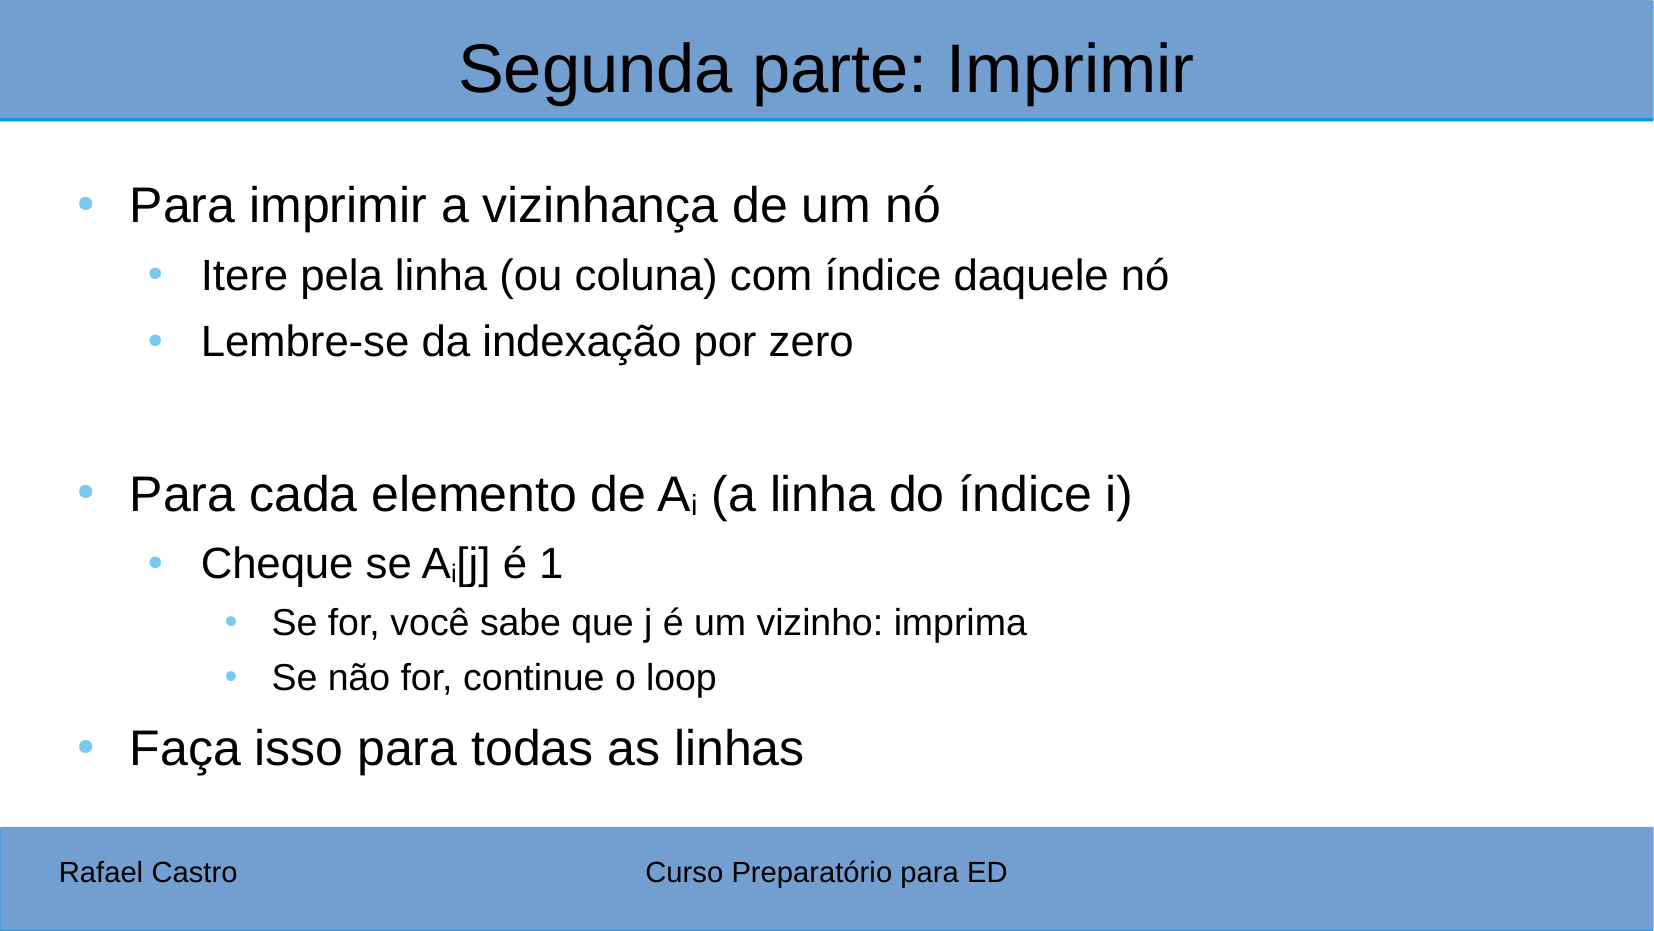

# Segunda parte: Imprimir
Para imprimir a vizinhança de um nó
Itere pela linha (ou coluna) com índice daquele nó
Lembre-se da indexação por zero
Para cada elemento de Ai (a linha do índice i)
Cheque se Ai[j] é 1
Se for, você sabe que j é um vizinho: imprima
Se não for, continue o loop
Faça isso para todas as linhas
Curso Preparatório para ED